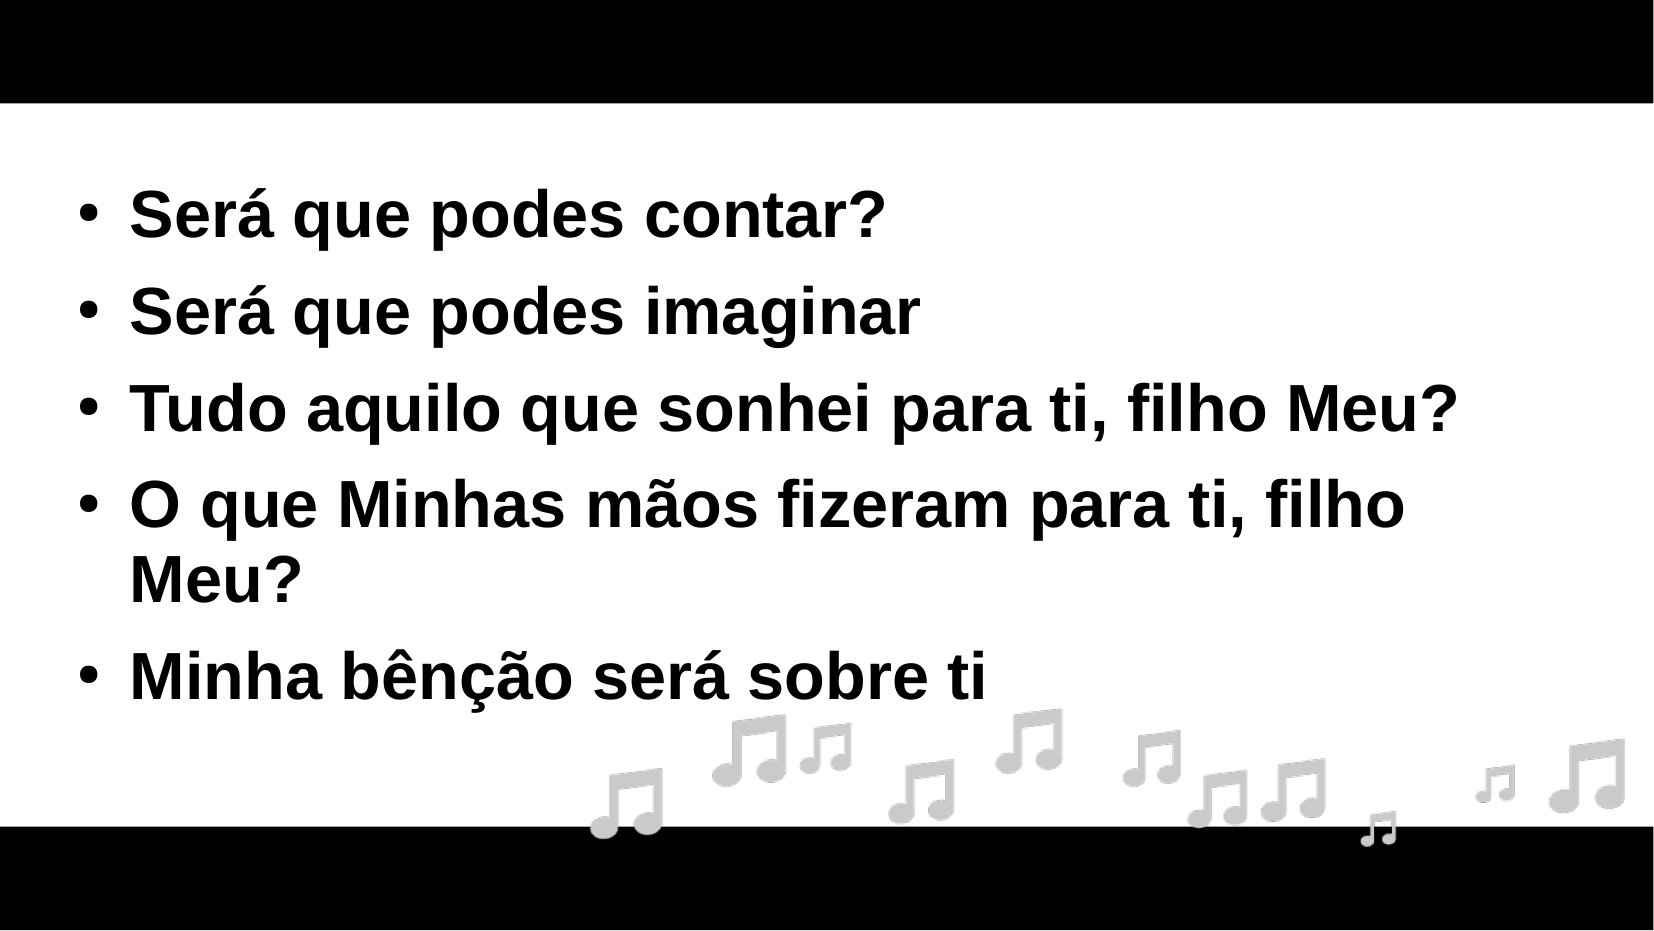

# Será que podes contar?
Será que podes imaginar
Tudo aquilo que sonhei para ti, filho Meu?
O que Minhas mãos fizeram para ti, filho Meu?
Minha bênção será sobre ti